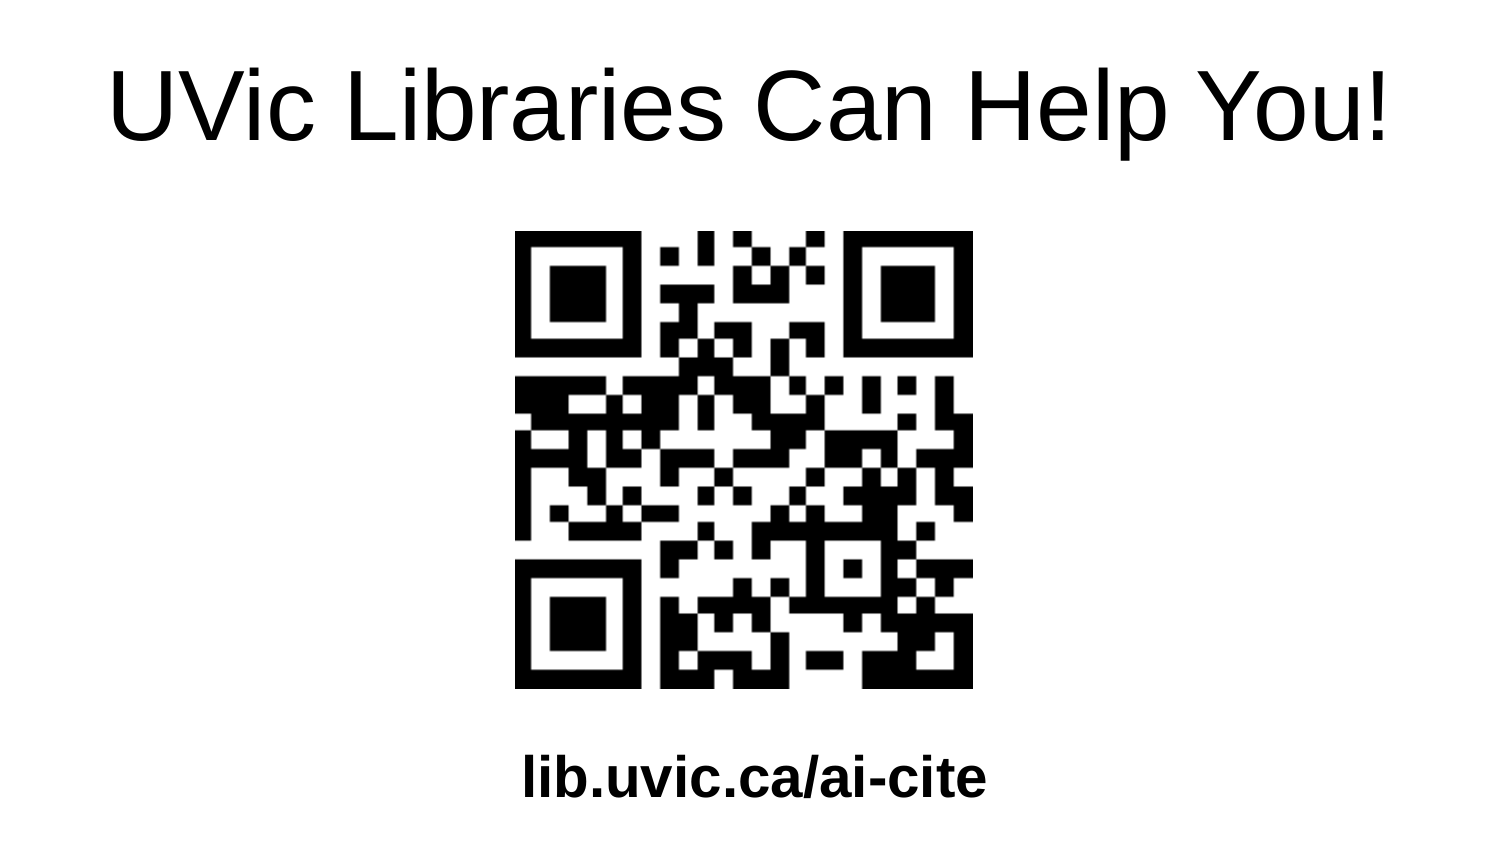

# UVic Libraries Can Help You!
lib.uvic.ca/ai-cite